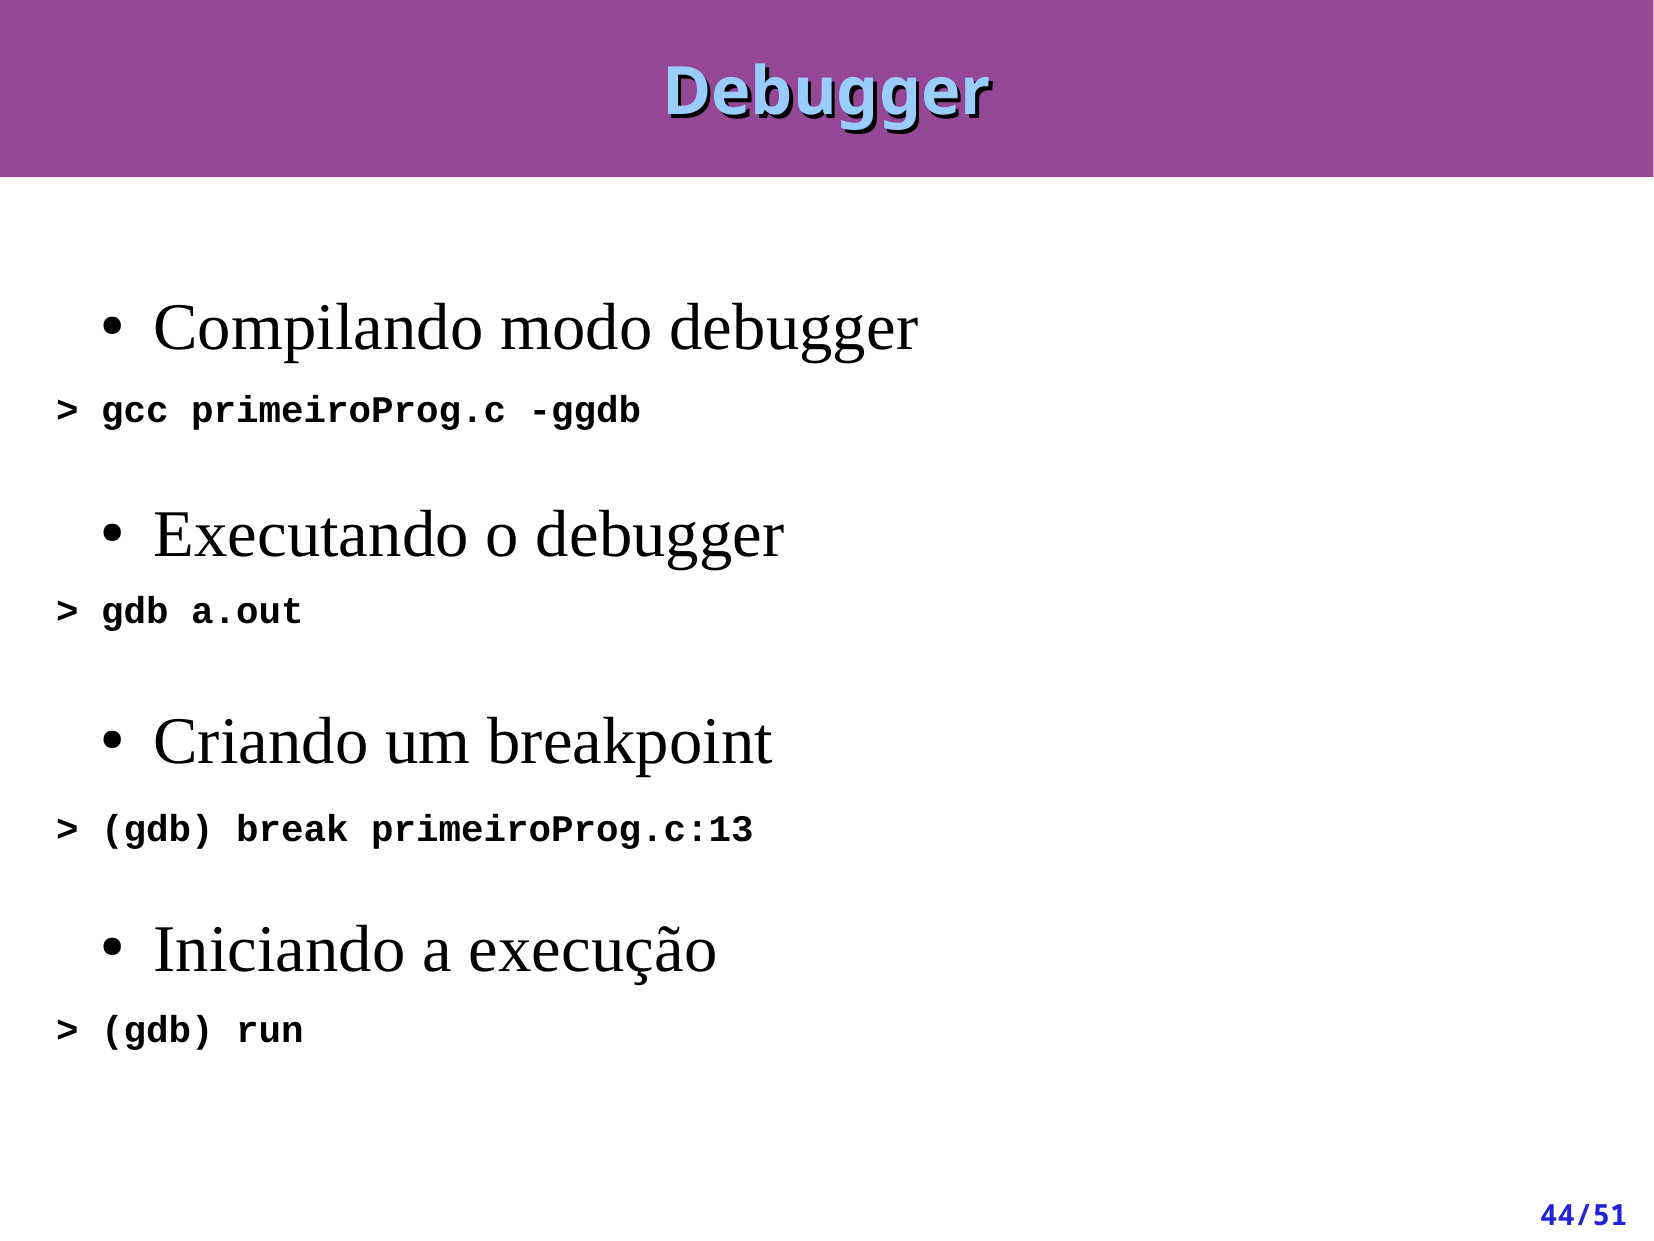

# Debugger
Compilando modo debugger
Executando o debugger
Criando um breakpoint
Iniciando a execução
> gcc primeiroProg.c -ggdb
> gdb a.out
> (gdb) break primeiroProg.c:13
> (gdb) run
44